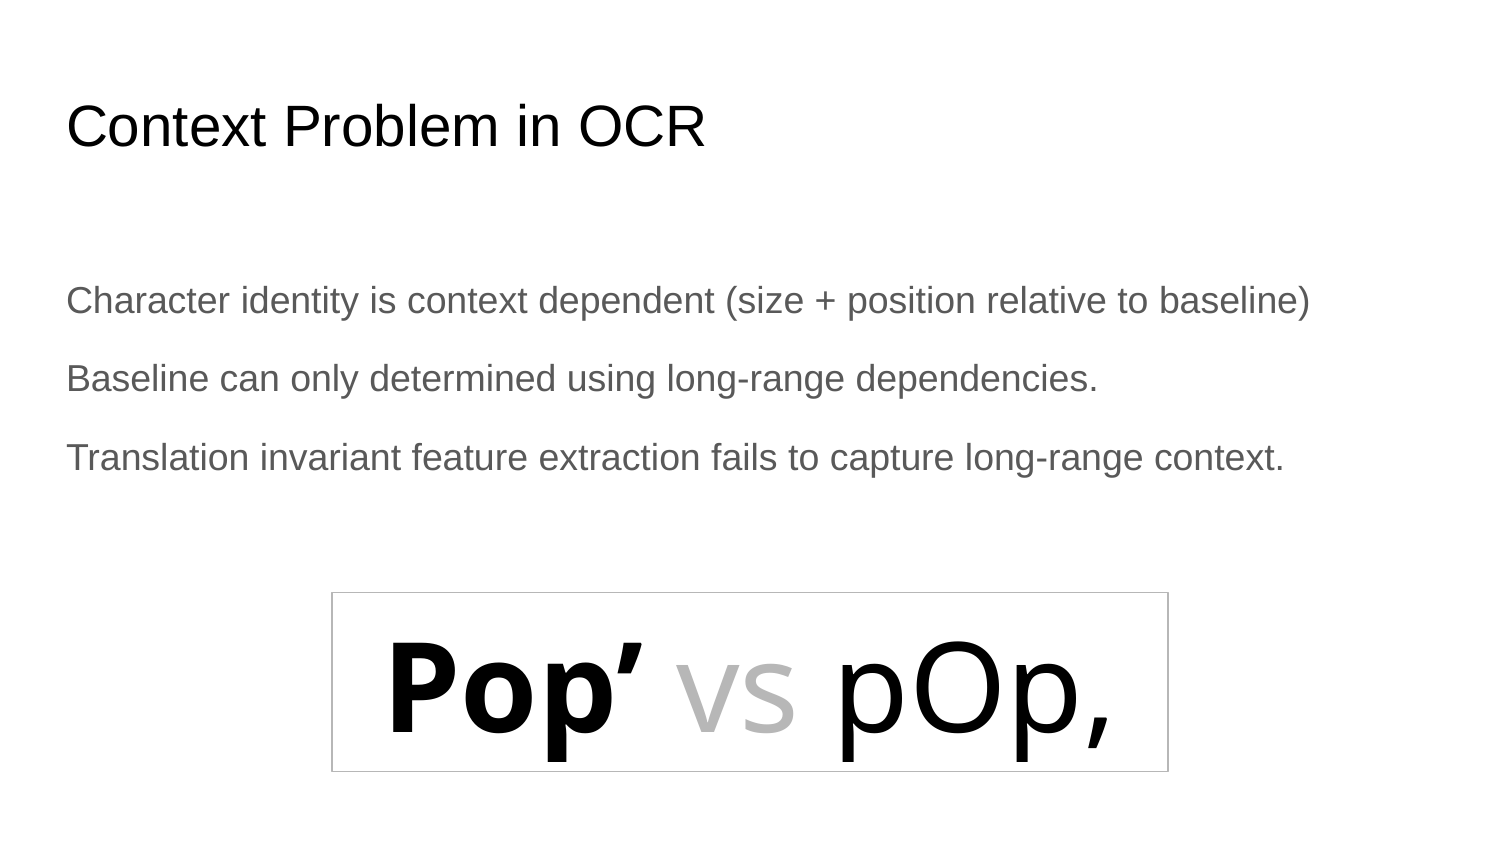

# Context Problem in OCR
Character identity is context dependent (size + position relative to baseline)
Baseline can only determined using long-range dependencies.
Translation invariant feature extraction fails to capture long-range context.
Pop’ vs pOp,